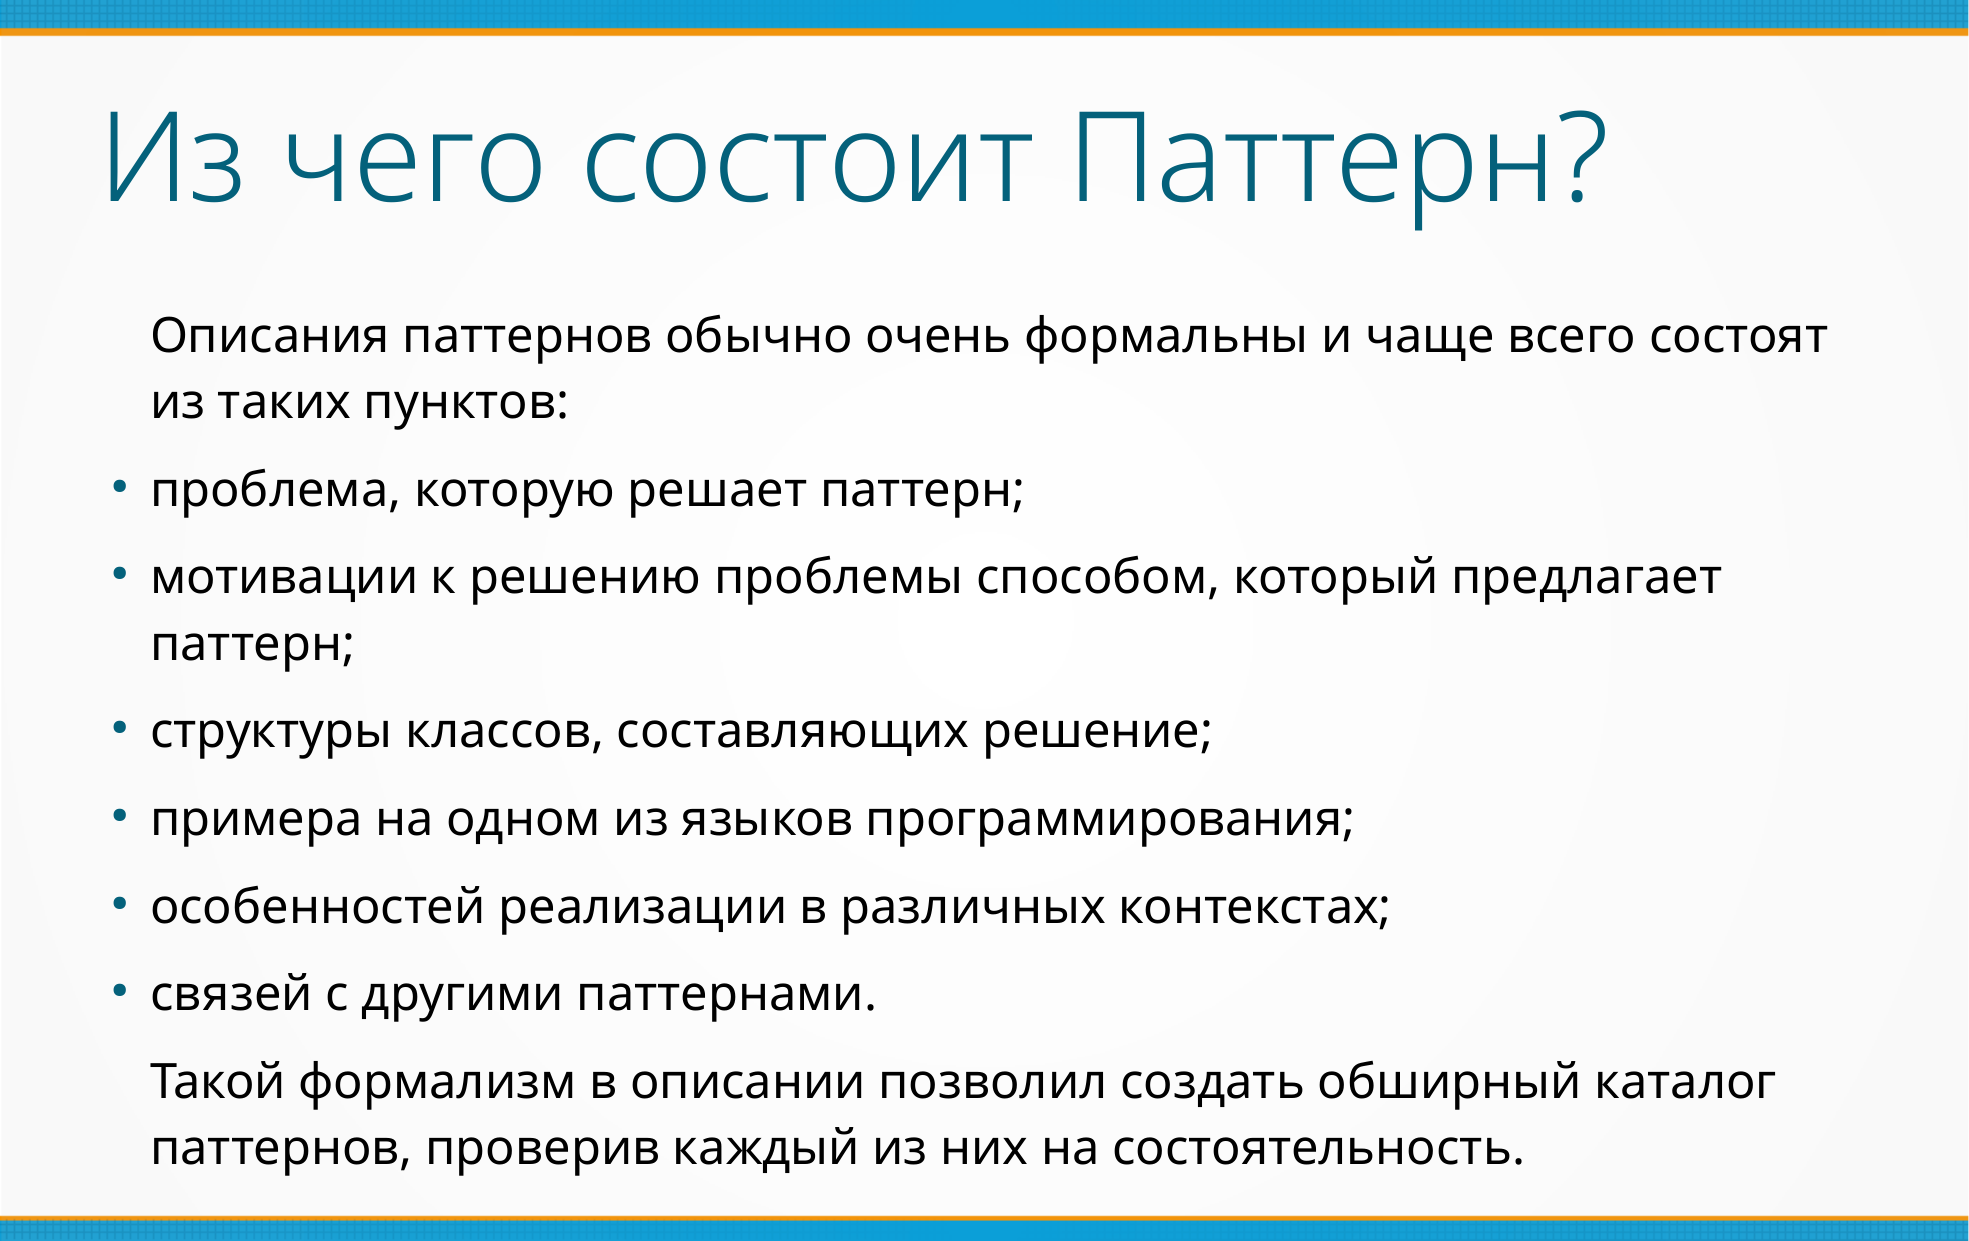

# Из чего состоит Паттерн?
Описания паттернов обычно очень формальны и чаще всего состоят из таких пунктов:
проблема, которую решает паттерн;
мотивации к решению проблемы способом, который предлагает паттерн;
структуры классов, составляющих решение;
примера на одном из языков программирования;
особенностей реализации в различных контекстах;
связей с другими паттернами.
Такой формализм в описании позволил создать обширный каталог паттернов, проверив каждый из них на состоятельность.